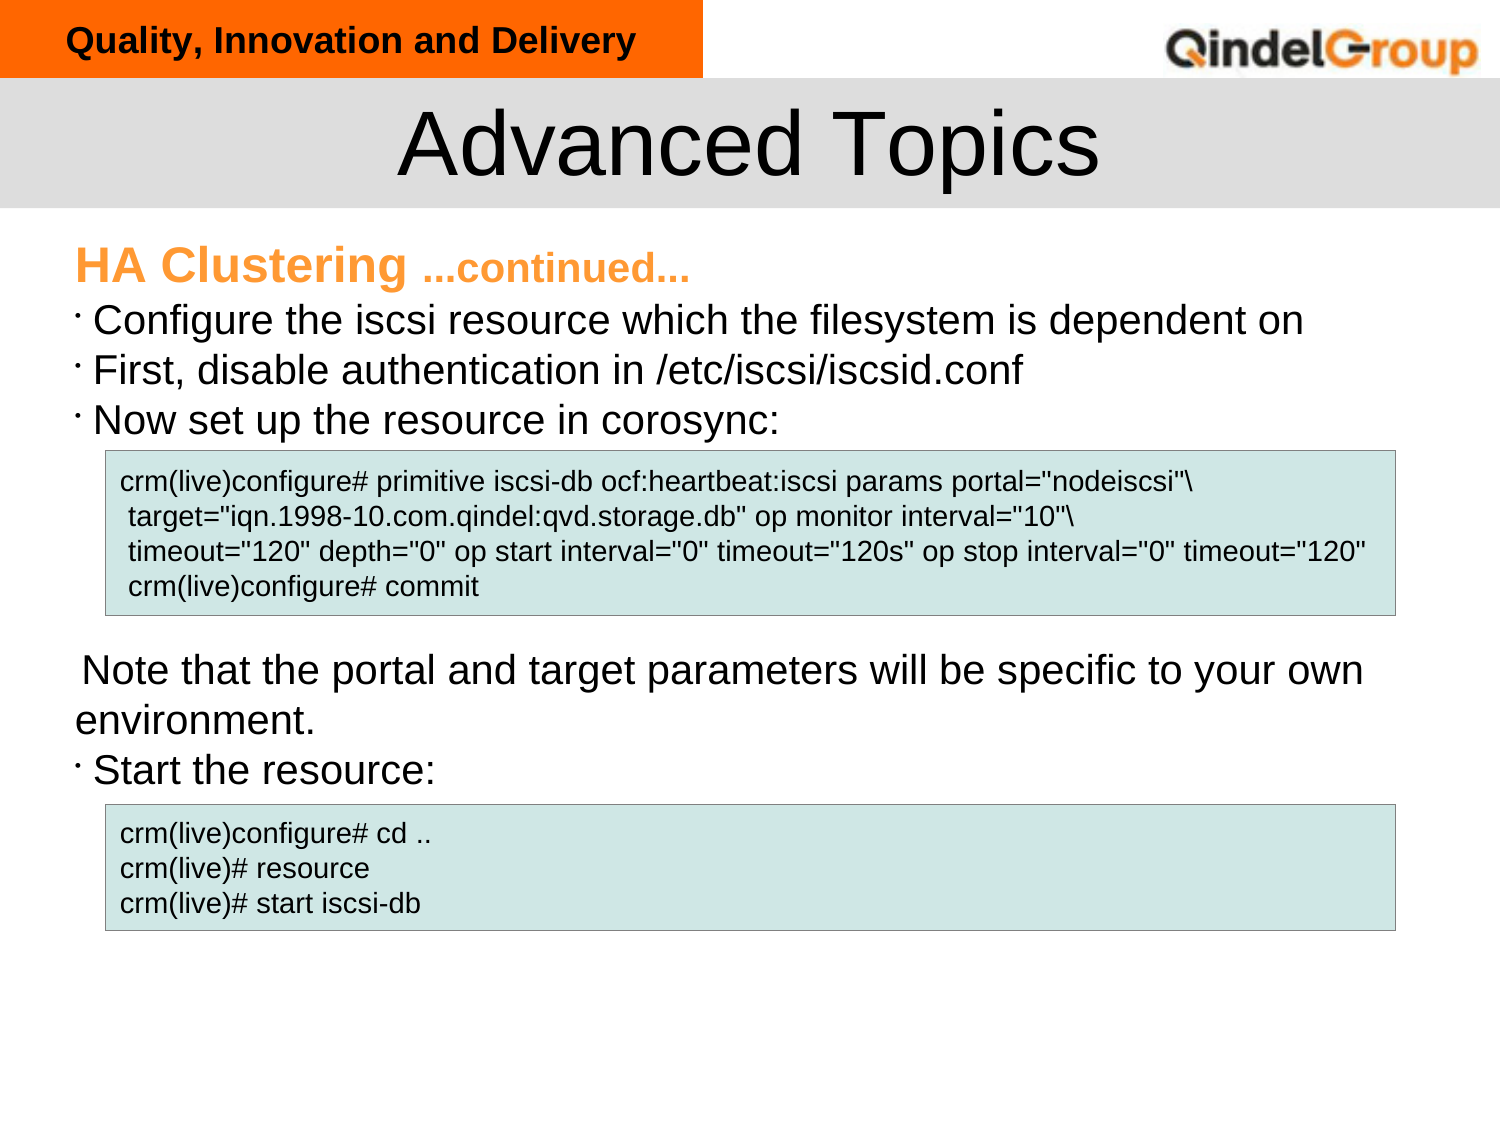

# Advanced Topics
HA Clustering ...continued...
 Configure the iscsi resource which the filesystem is dependent on
 First, disable authentication in /etc/iscsi/iscsid.conf
 Now set up the resource in corosync:
Note that the portal and target parameters will be specific to your own environment.
 Start the resource:
crm(live)configure# primitive iscsi-db ocf:heartbeat:iscsi params portal="nodeiscsi"\
 target="iqn.1998-10.com.qindel:qvd.storage.db" op monitor interval="10"\
 timeout="120" depth="0" op start interval="0" timeout="120s" op stop interval="0" timeout="120"
 crm(live)configure# commit
crm(live)configure# cd ..
crm(live)# resource
crm(live)# start iscsi-db